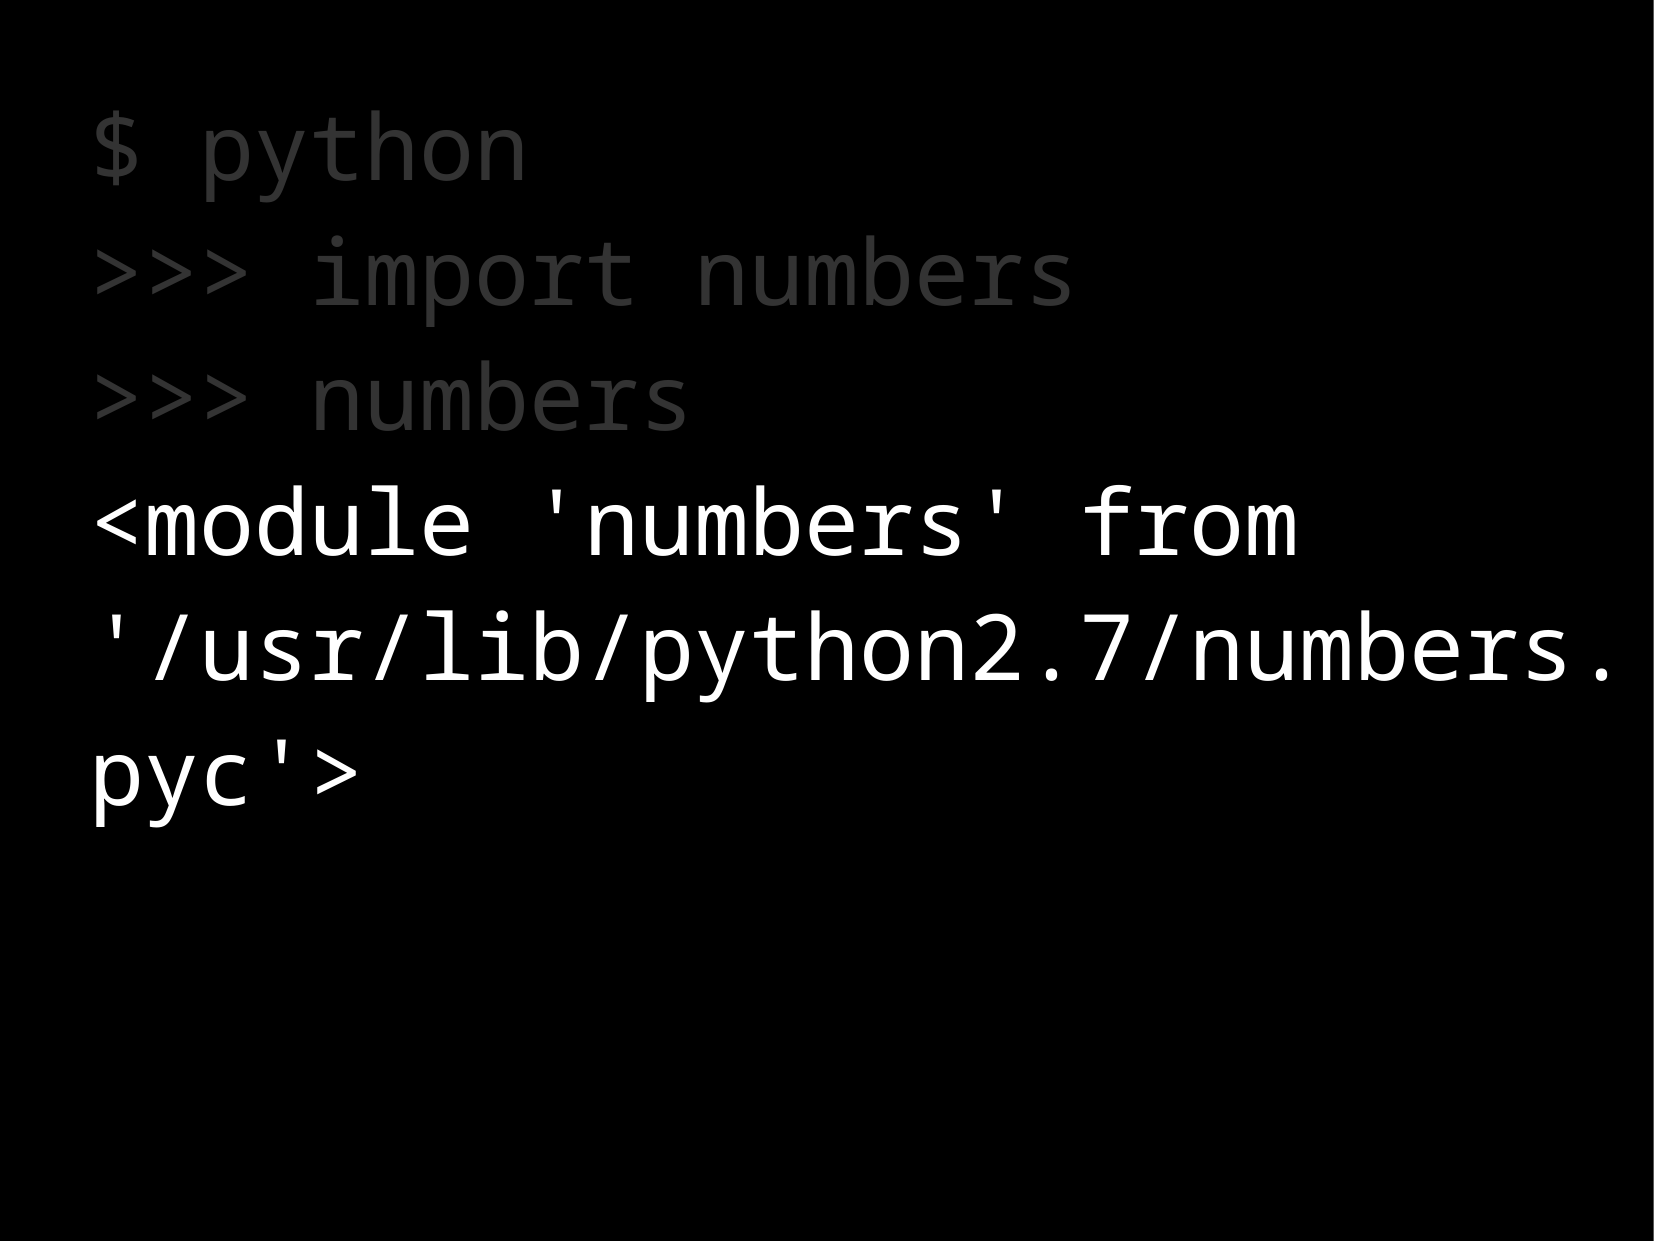

$ python
>>> import numbers
>>> numbers
<module 'numbers' from '/usr/lib/python2.7/numbers.pyc'>